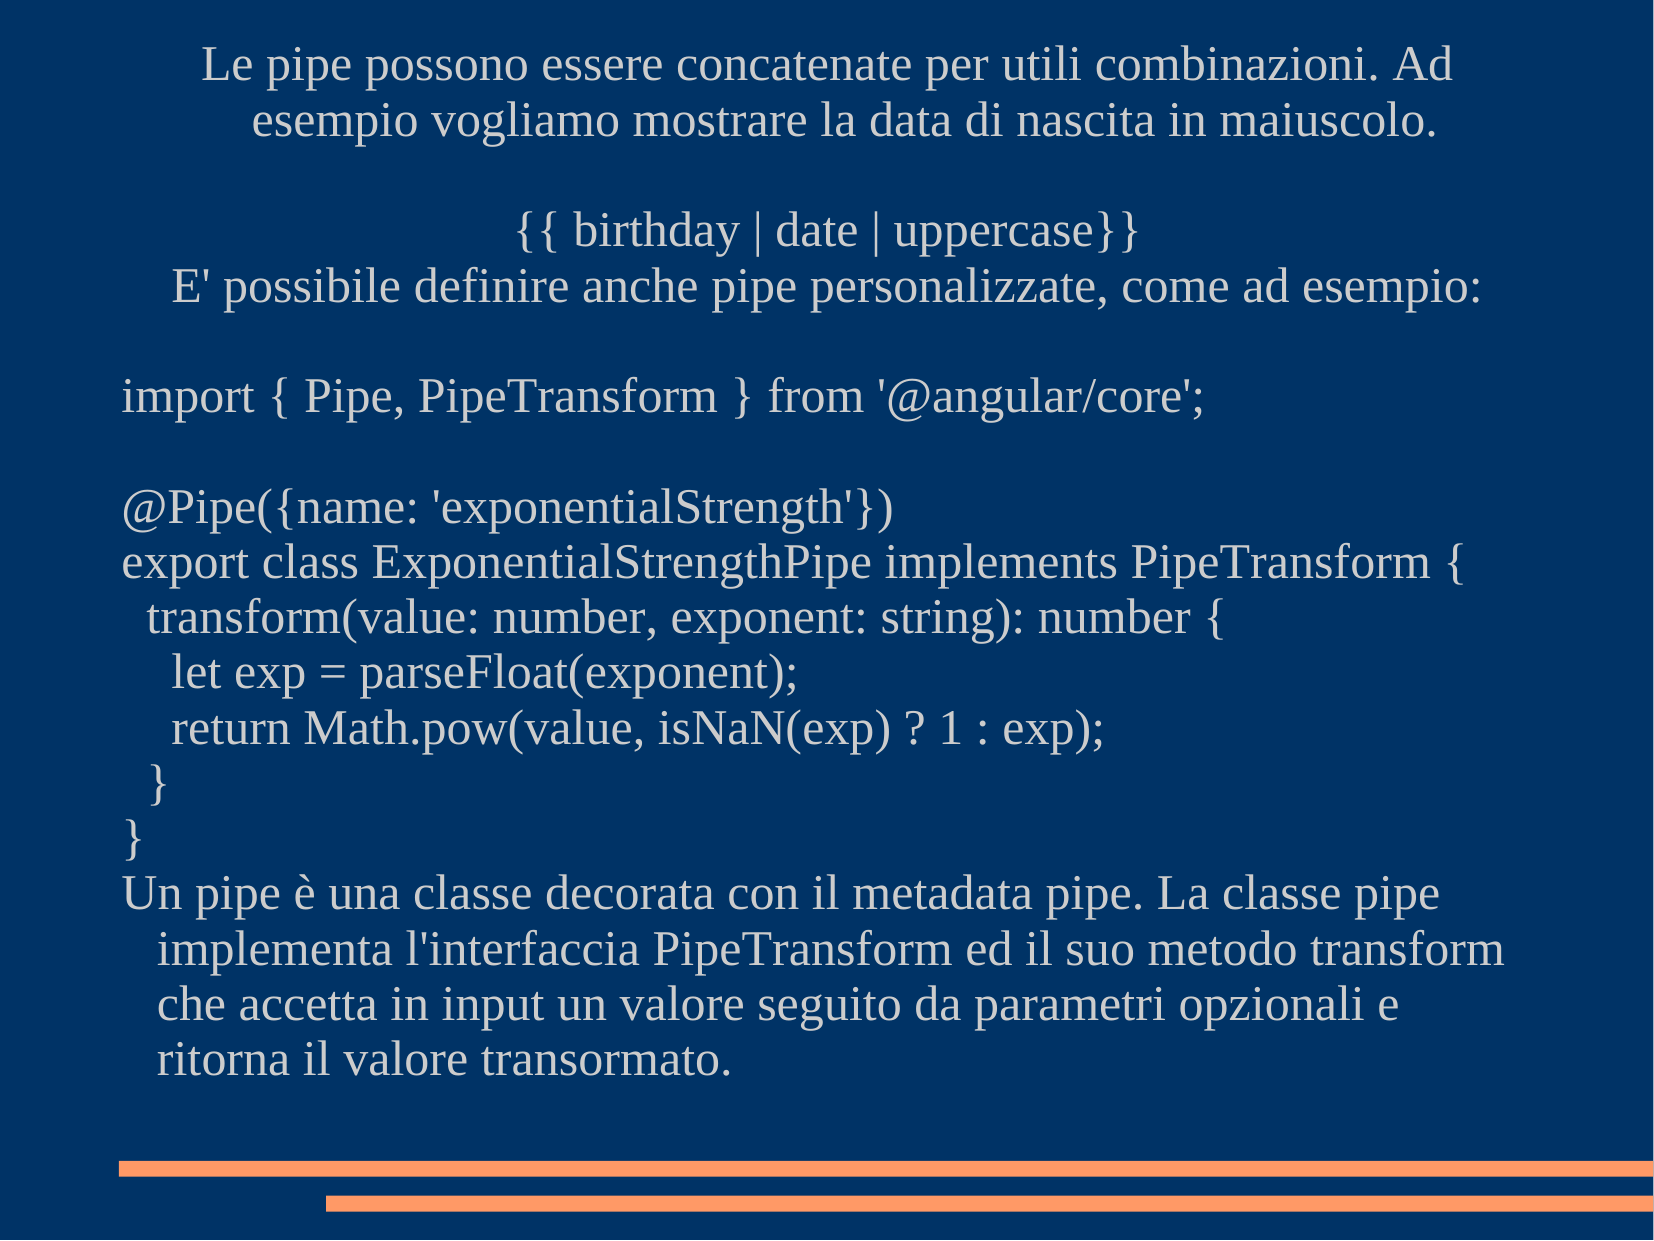

# Le pipe possono essere concatenate per utili combinazioni. Ad esempio vogliamo mostrare la data di nascita in maiuscolo.
{{ birthday | date | uppercase}}
E' possibile definire anche pipe personalizzate, come ad esempio:
import { Pipe, PipeTransform } from '@angular/core';
@Pipe({name: 'exponentialStrength'})
export class ExponentialStrengthPipe implements PipeTransform {
 transform(value: number, exponent: string): number {
 let exp = parseFloat(exponent);
 return Math.pow(value, isNaN(exp) ? 1 : exp);
 }
}
Un pipe è una classe decorata con il metadata pipe. La classe pipe implementa l'interfaccia PipeTransform ed il suo metodo transform che accetta in input un valore seguito da parametri opzionali e ritorna il valore transormato.